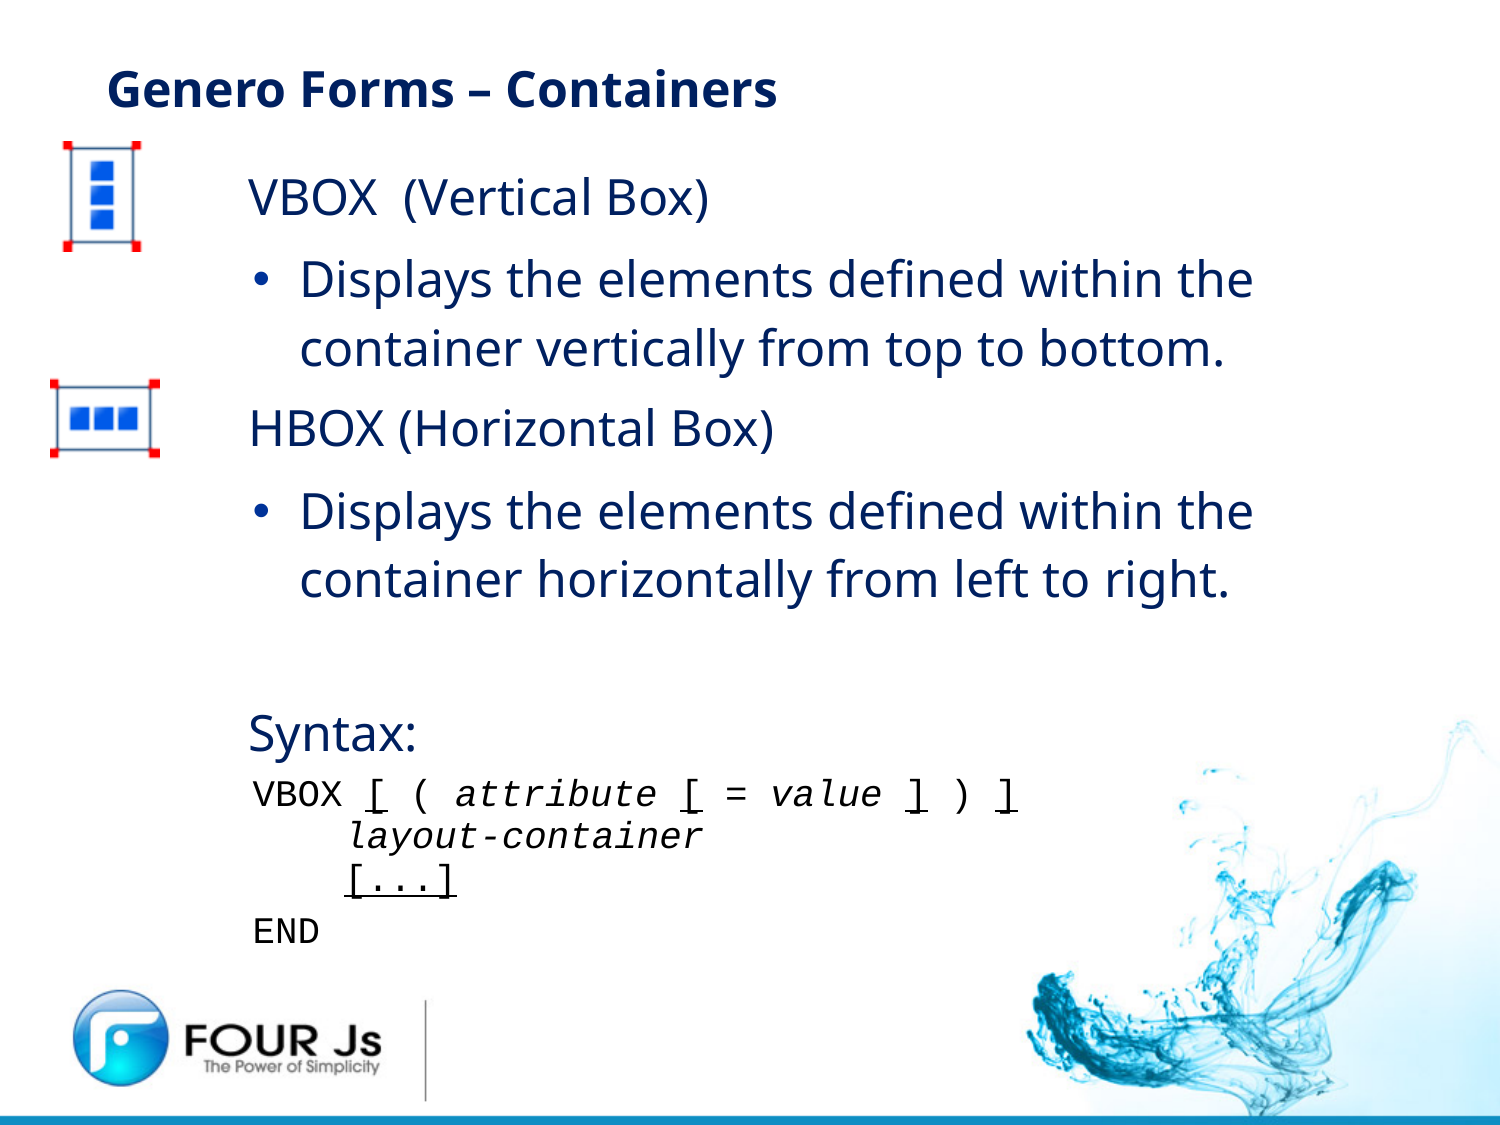

# Genero Forms – Containers
VBOX (Vertical Box)
Displays the elements defined within the container vertically from top to bottom.
HBOX (Horizontal Box)
Displays the elements defined within the container horizontally from left to right.
Syntax:
VBOX [ ( attribute [ = value ] ) ]
  layout-container
  [...]
END